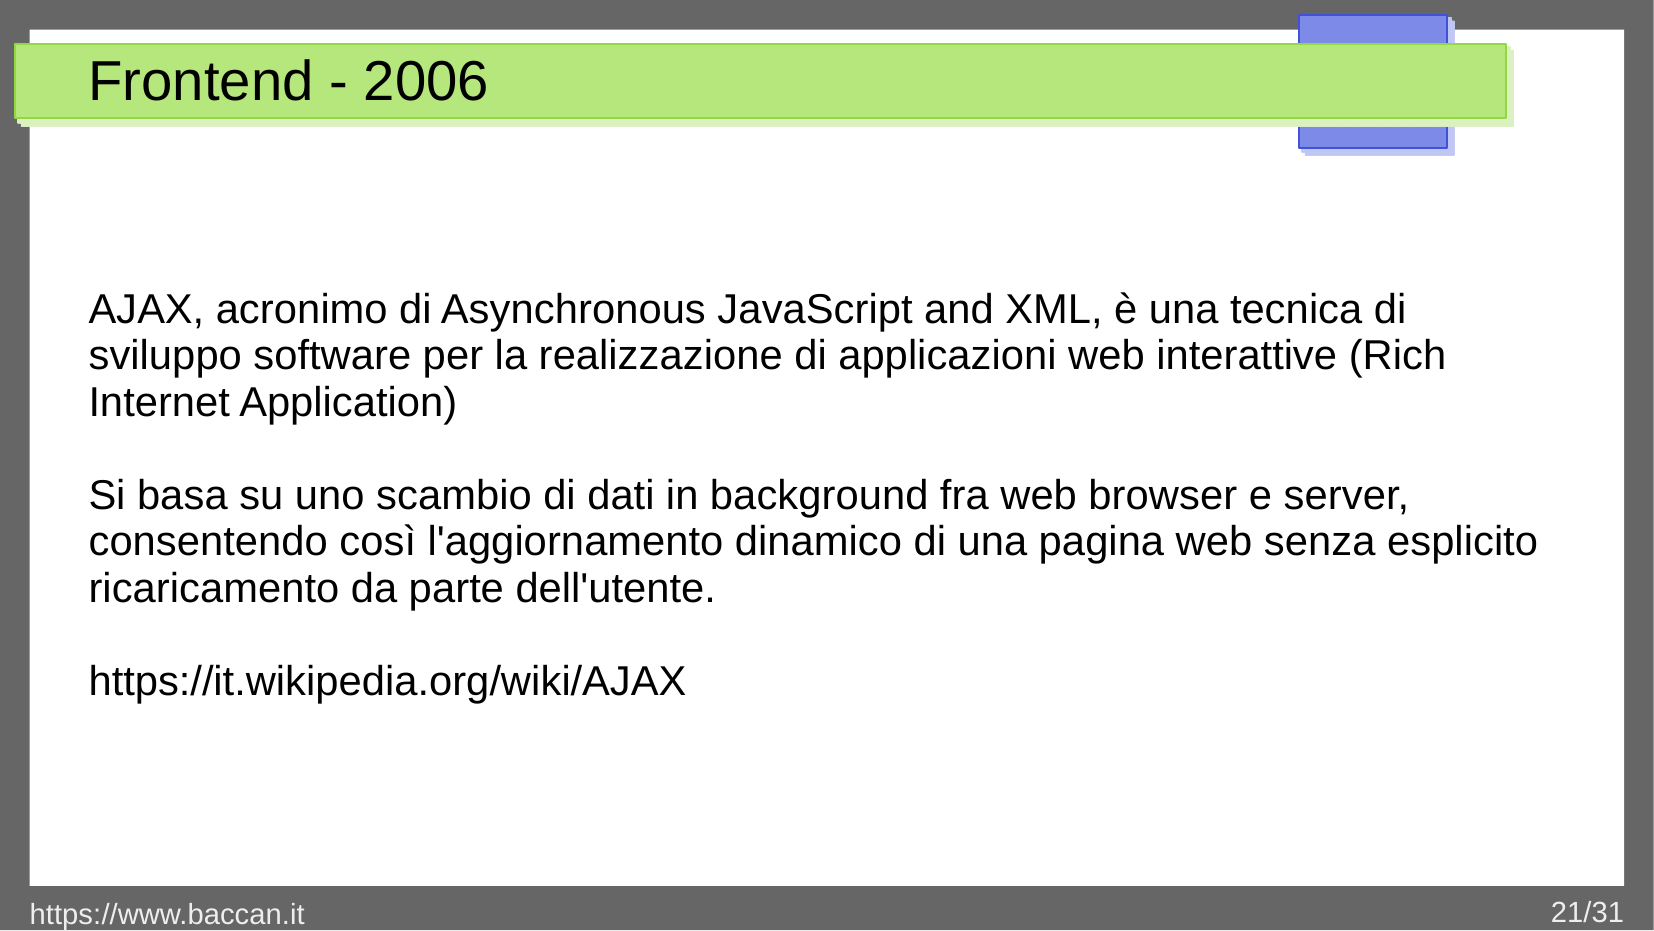

# Frontend - 2006
AJAX, acronimo di Asynchronous JavaScript and XML, è una tecnica di sviluppo software per la realizzazione di applicazioni web interattive (Rich Internet Application)
Si basa su uno scambio di dati in background fra web browser e server, consentendo così l'aggiornamento dinamico di una pagina web senza esplicito ricaricamento da parte dell'utente.
https://it.wikipedia.org/wiki/AJAX
21
https://www.baccan.it